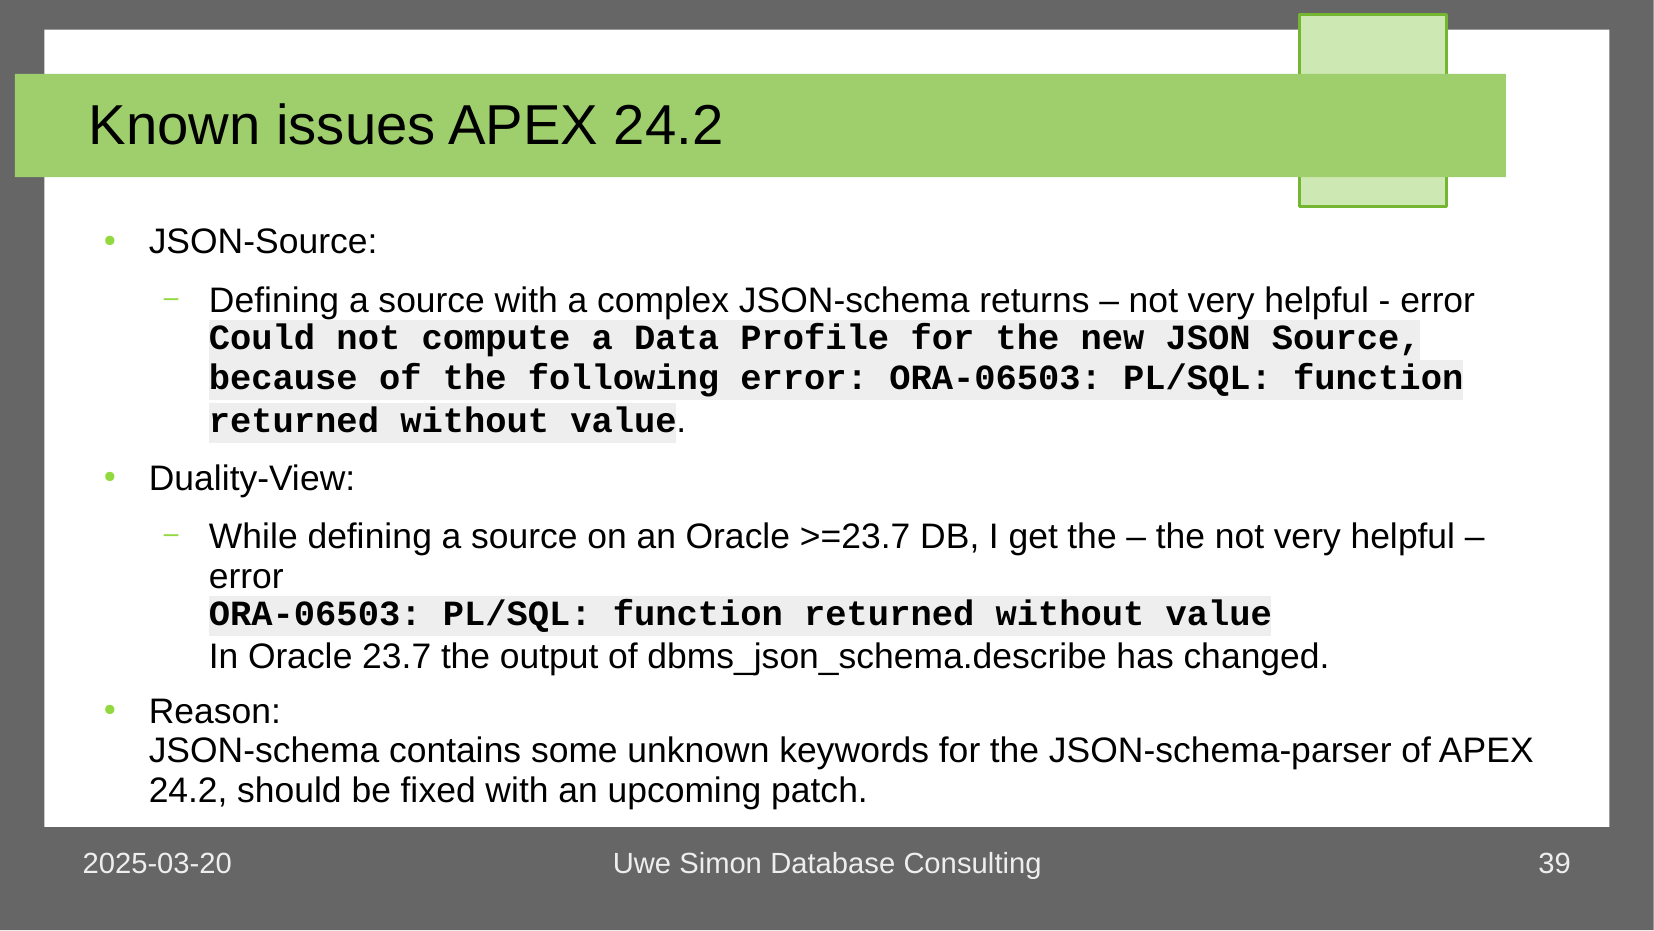

# Known issues APEX 24.2
JSON-Source:
Defining a source with a complex JSON-schema returns – not very helpful - error
Could not compute a Data Profile for the new JSON Source, because of the following error: ORA-06503: PL/SQL: function returned without value.
Duality-View:
While defining a source on an Oracle >=23.7 DB, I get the – the not very helpful – error
ORA-06503: PL/SQL: function returned without value
In Oracle 23.7 the output of dbms_json_schema.describe has changed.
Reason:
JSON-schema contains some unknown keywords for the JSON-schema-parser of APEX 24.2, should be fixed with an upcoming patch.
2024-04-24
Uwe Simon Database Consulting
39